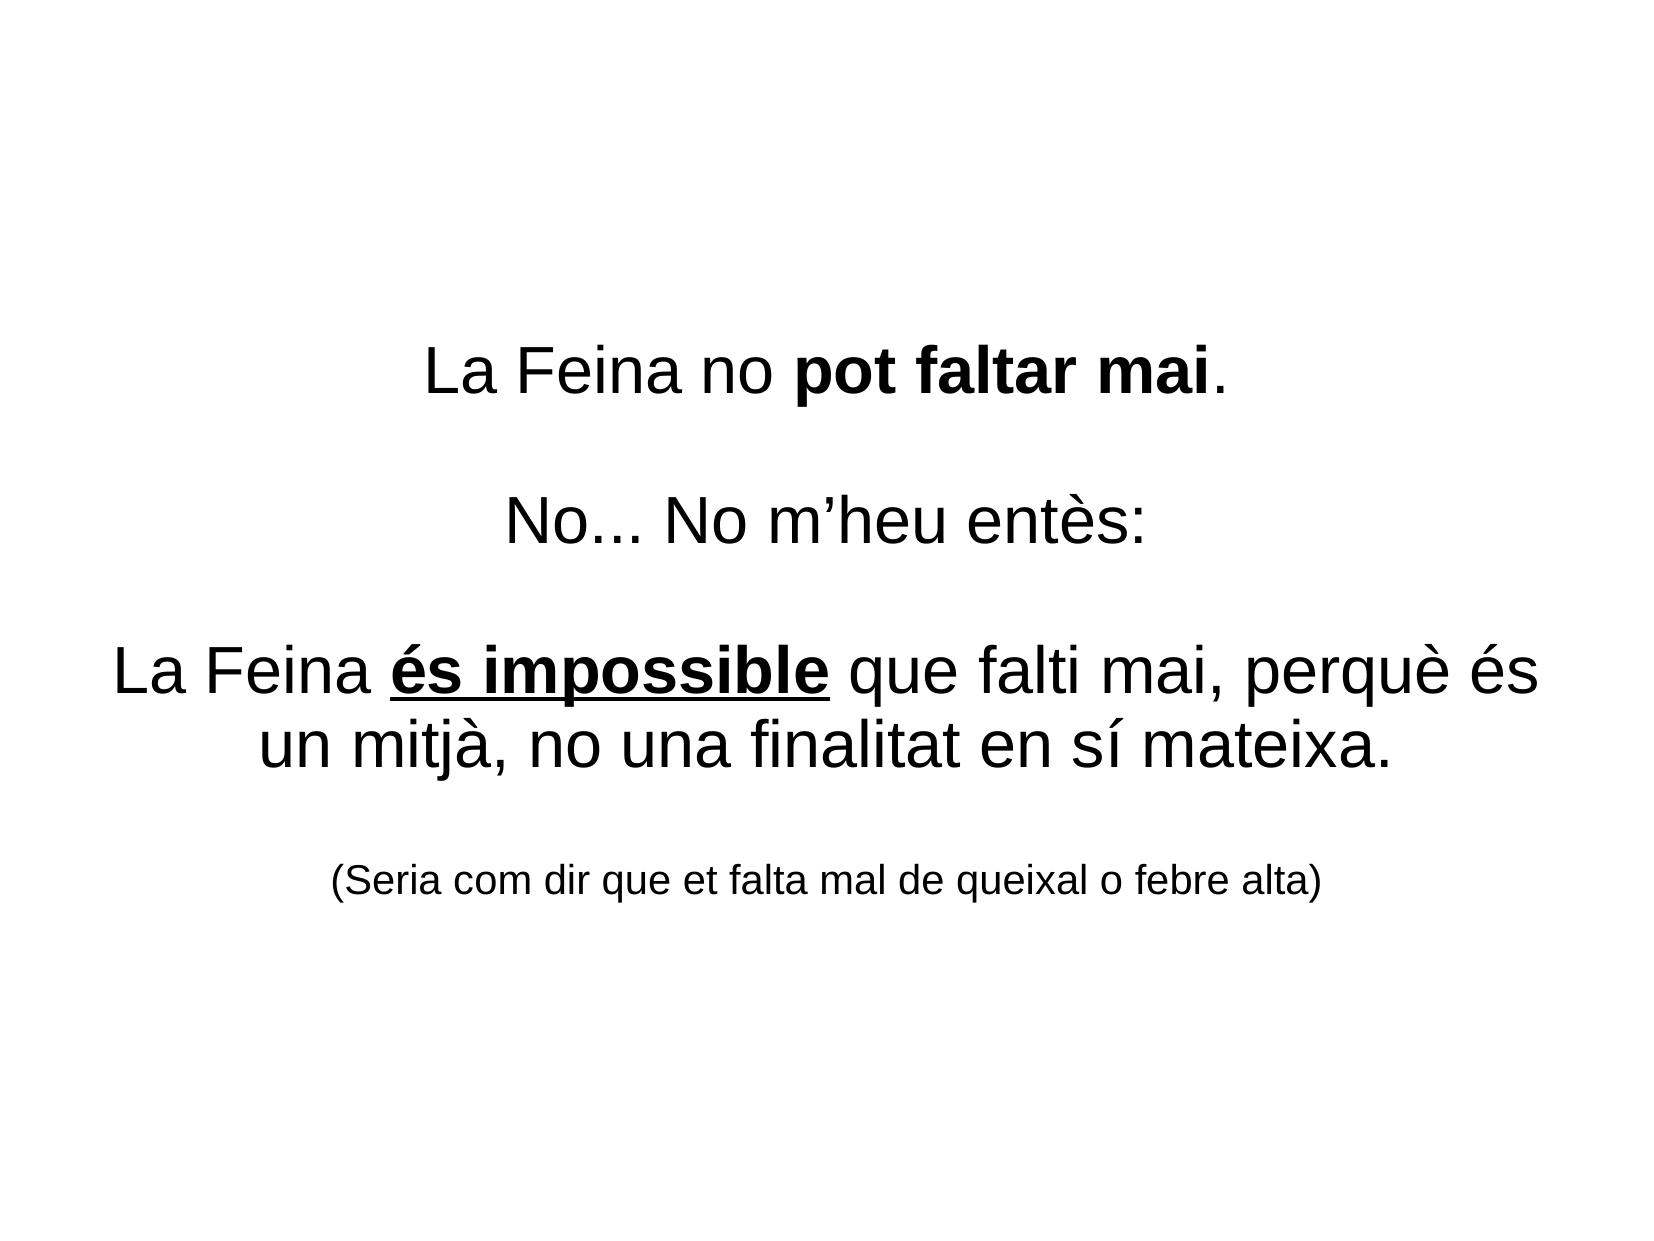

# La Feina no pot faltar mai.
No... No m’heu entès:
La Feina és impossible que falti mai, perquè és un mitjà, no una finalitat en sí mateixa.
(Seria com dir que et falta mal de queixal o febre alta)